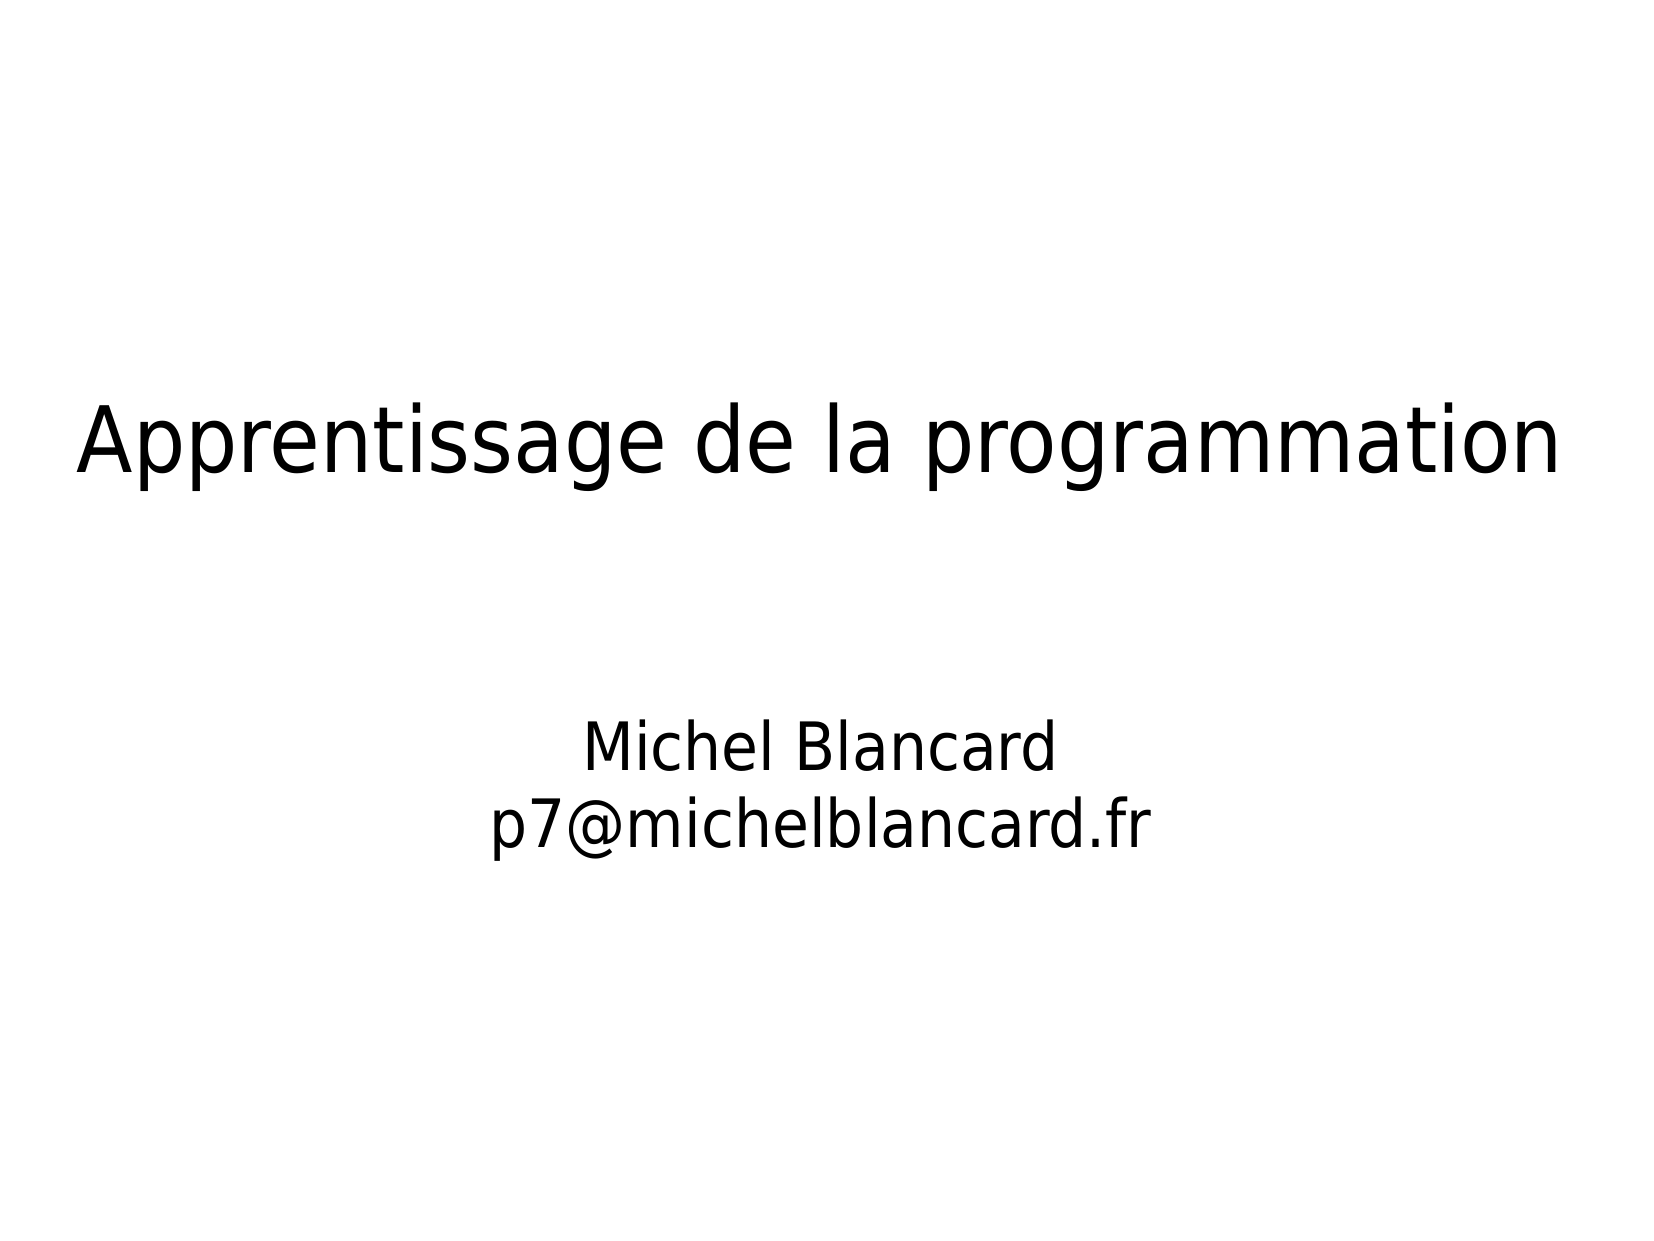

# Apprentissage de la programmation Michel Blancard p7@michelblancard.fr